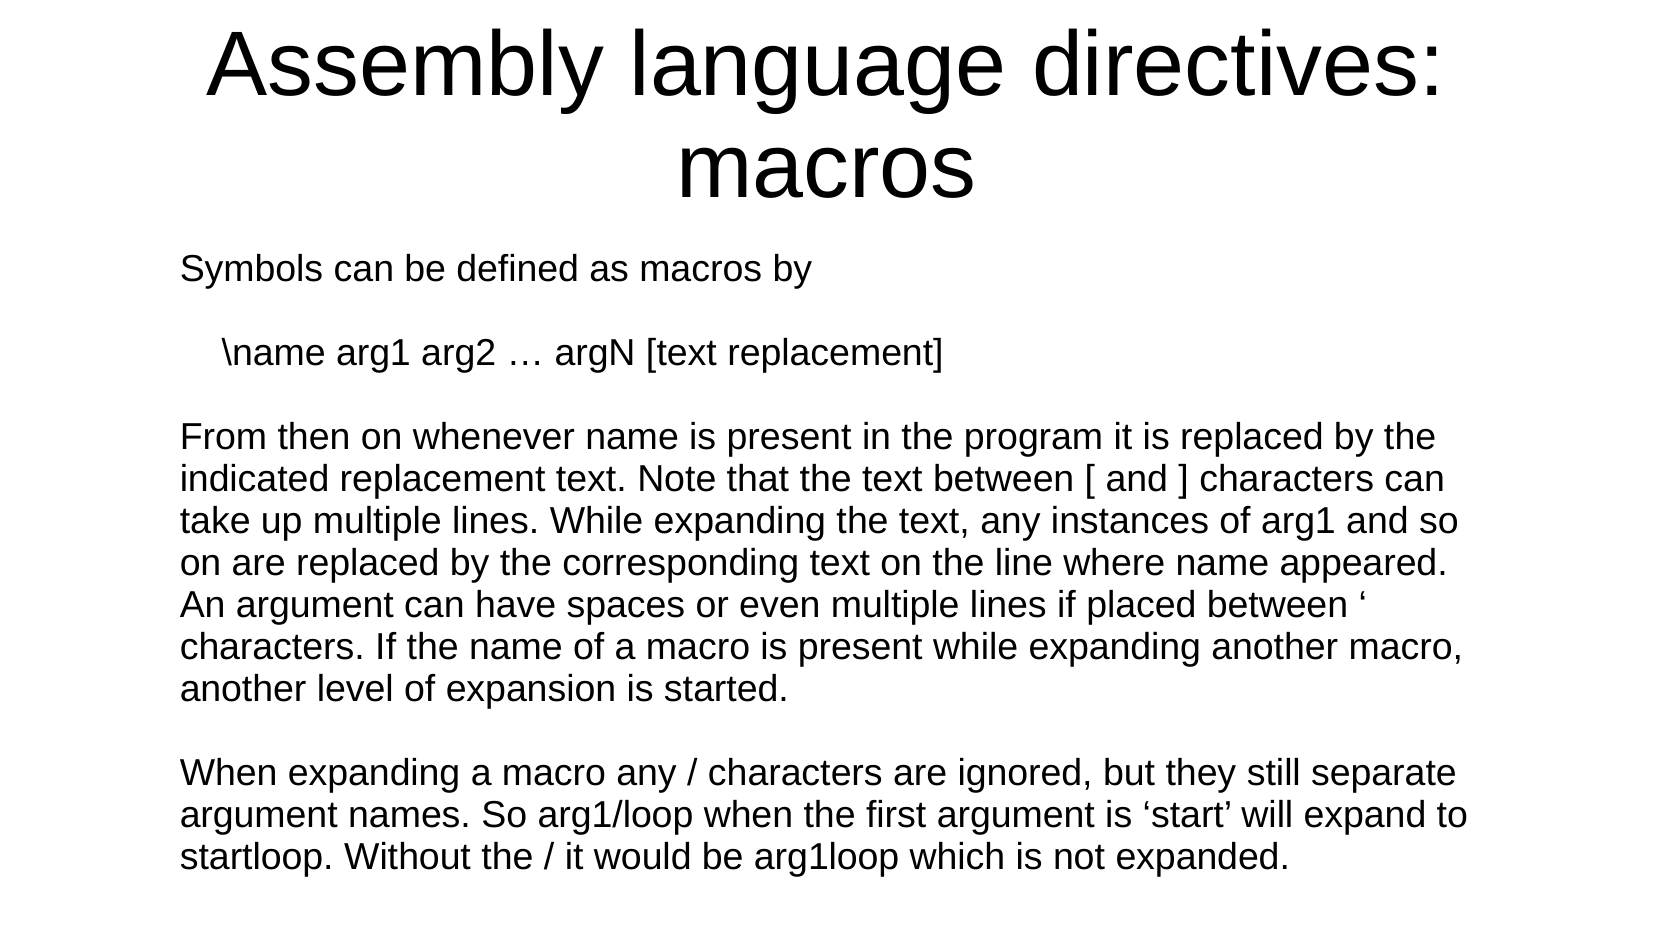

# Assembly language directives: macros
Symbols can be defined as macros by
 \name arg1 arg2 … argN [text replacement]
From then on whenever name is present in the program it is replaced by the indicated replacement text. Note that the text between [ and ] characters can take up multiple lines. While expanding the text, any instances of arg1 and so on are replaced by the corresponding text on the line where name appeared. An argument can have spaces or even multiple lines if placed between ‘ characters. If the name of a macro is present while expanding another macro, another level of expansion is started.
When expanding a macro any / characters are ignored, but they still separate argument names. So arg1/loop when the first argument is ‘start’ will expand to startloop. Without the / it would be arg1loop which is not expanded.